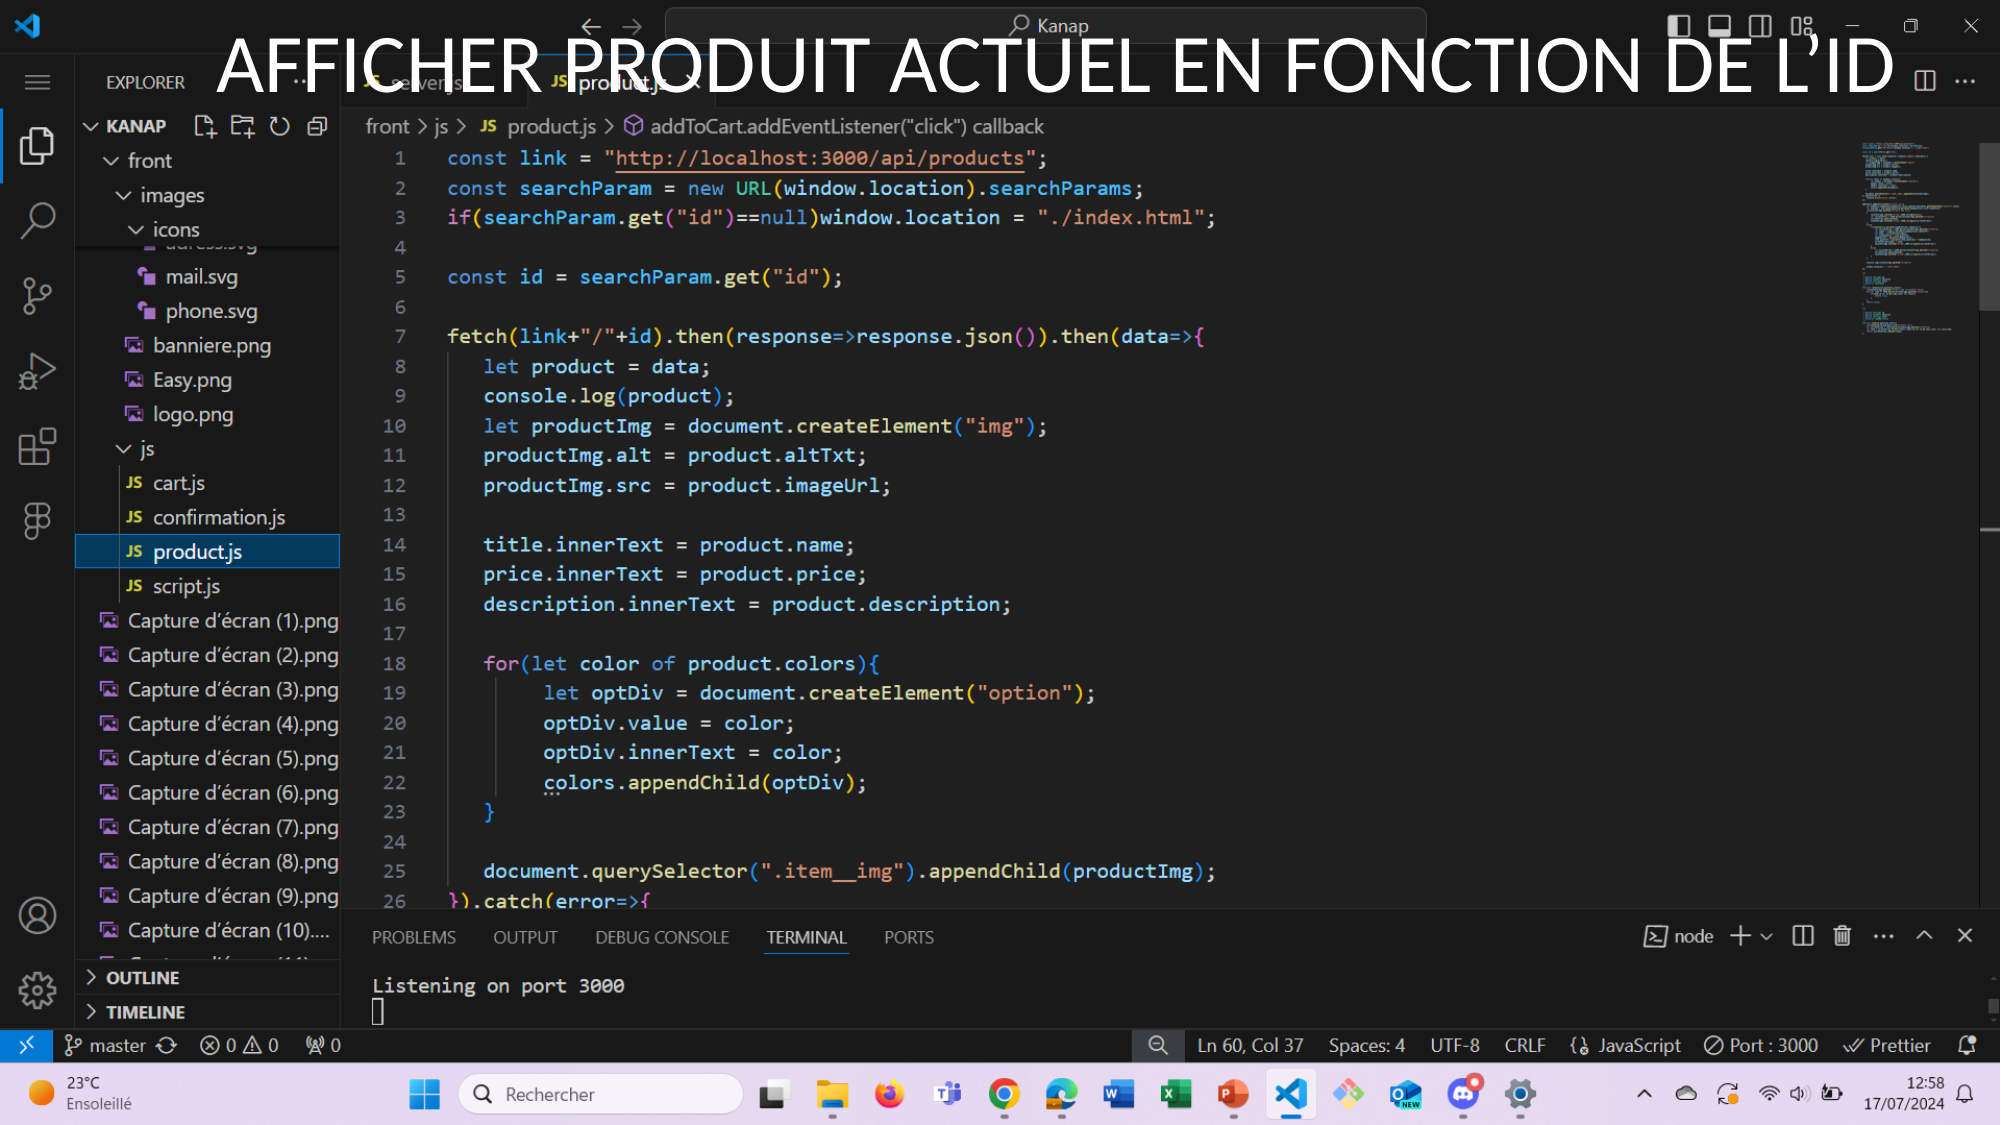

AFFICHER PRODUIT ACTUEL EN FONCTION DE L’ID
#